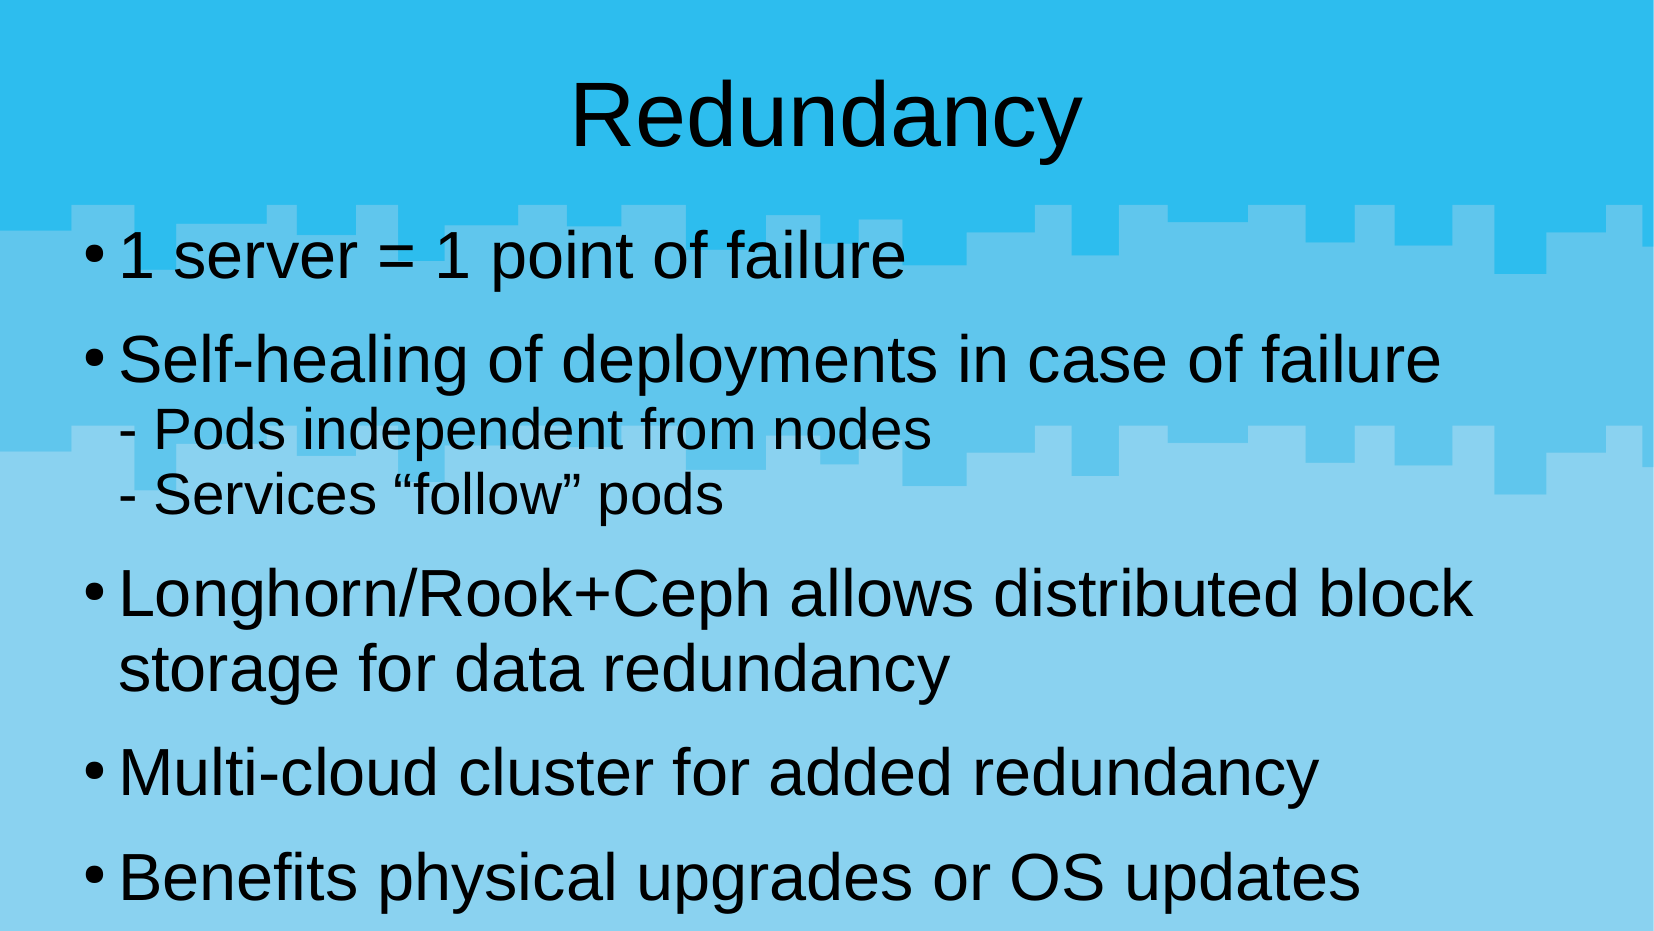

# Redundancy
1 server = 1 point of failure
Self-healing of deployments in case of failure
- Pods independent from nodes
- Services “follow” pods
Longhorn/Rook+Ceph allows distributed block storage for data redundancy
Multi-cloud cluster for added redundancy
Benefits physical upgrades or OS updates